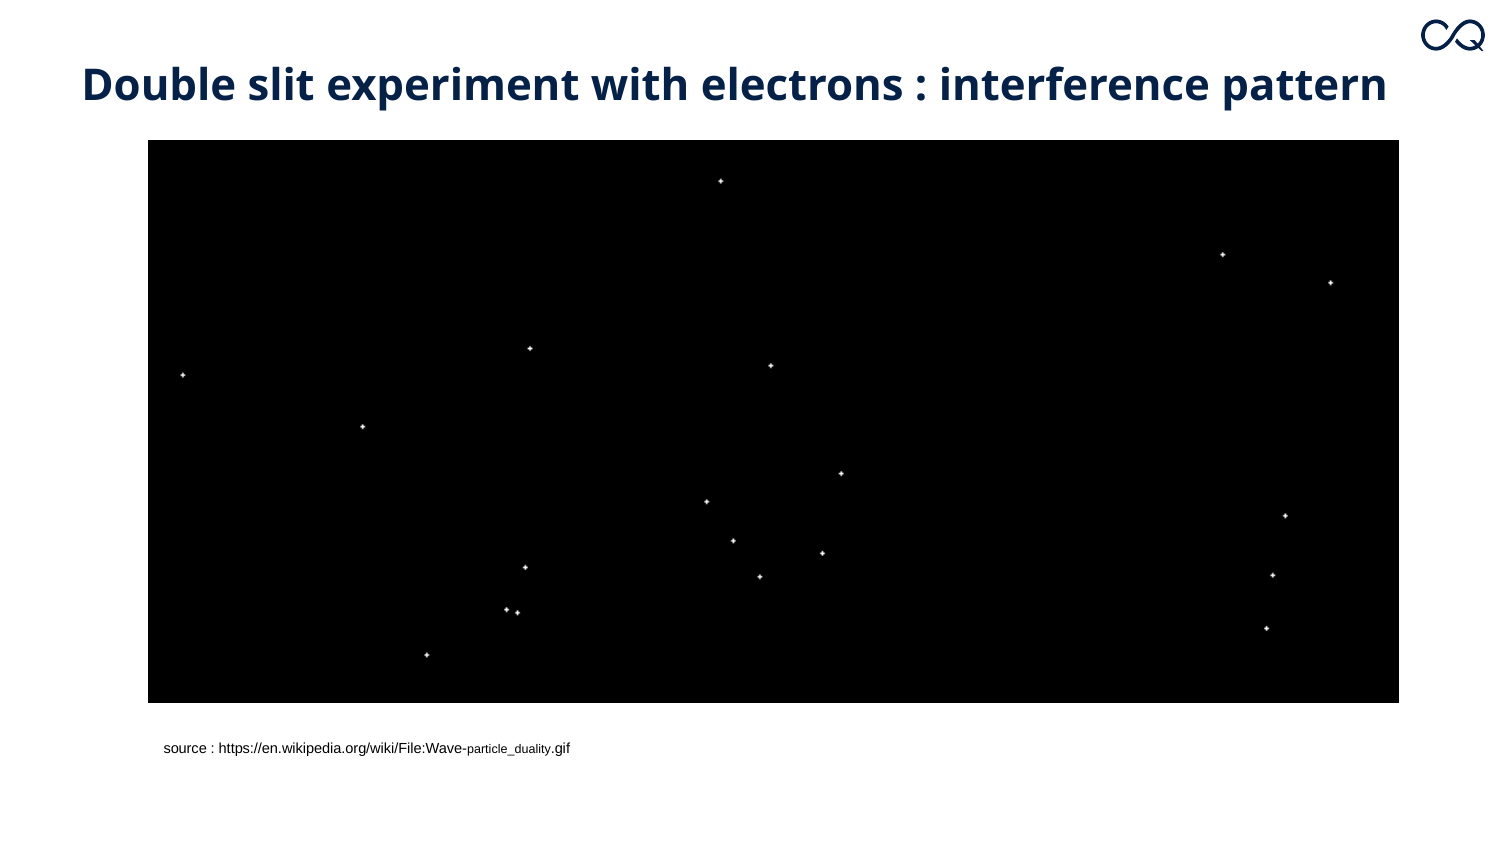

#
Double slit experiment with electrons : interference pattern
source : https://en.wikipedia.org/wiki/File:Wave-particle_duality.gif